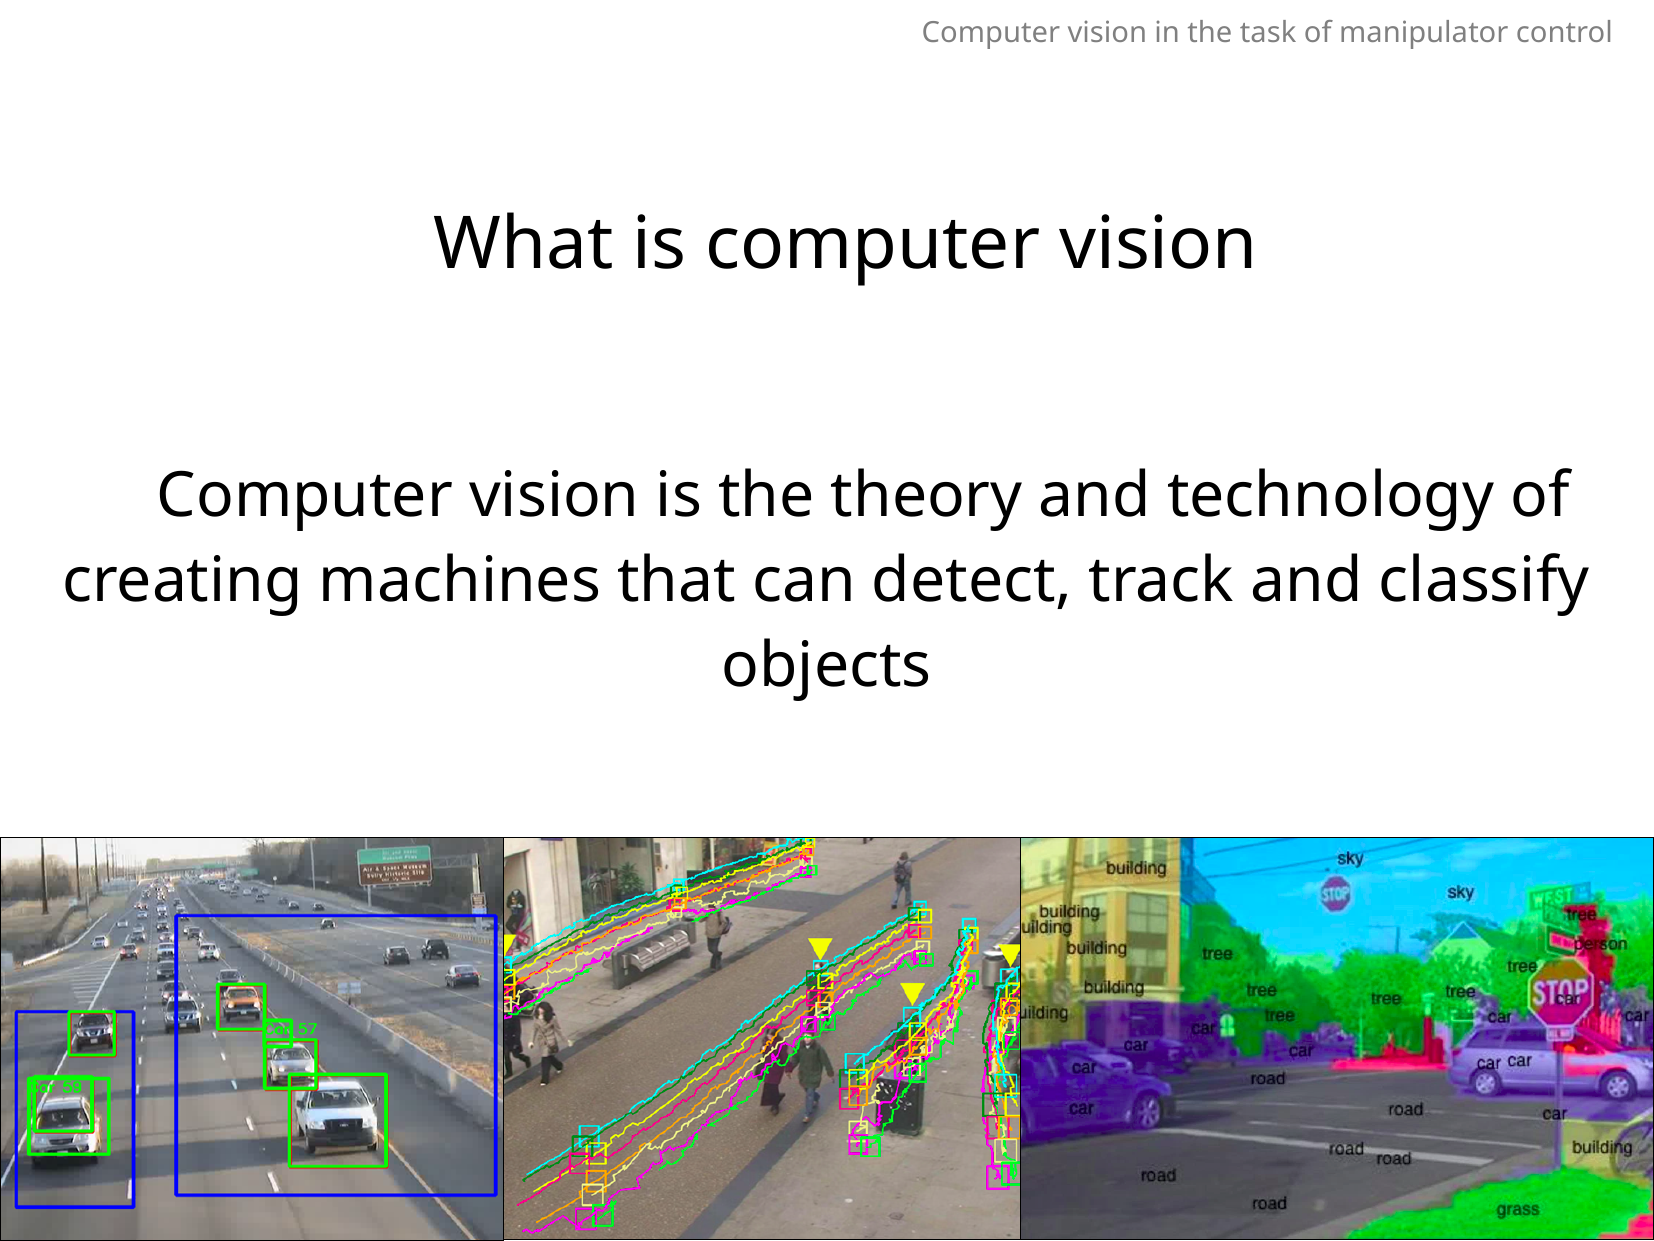

Computer vision in the task of manipulator control
What is computer vision
	Computer vision is the theory and technology of creating machines that can detect, track and classify objects